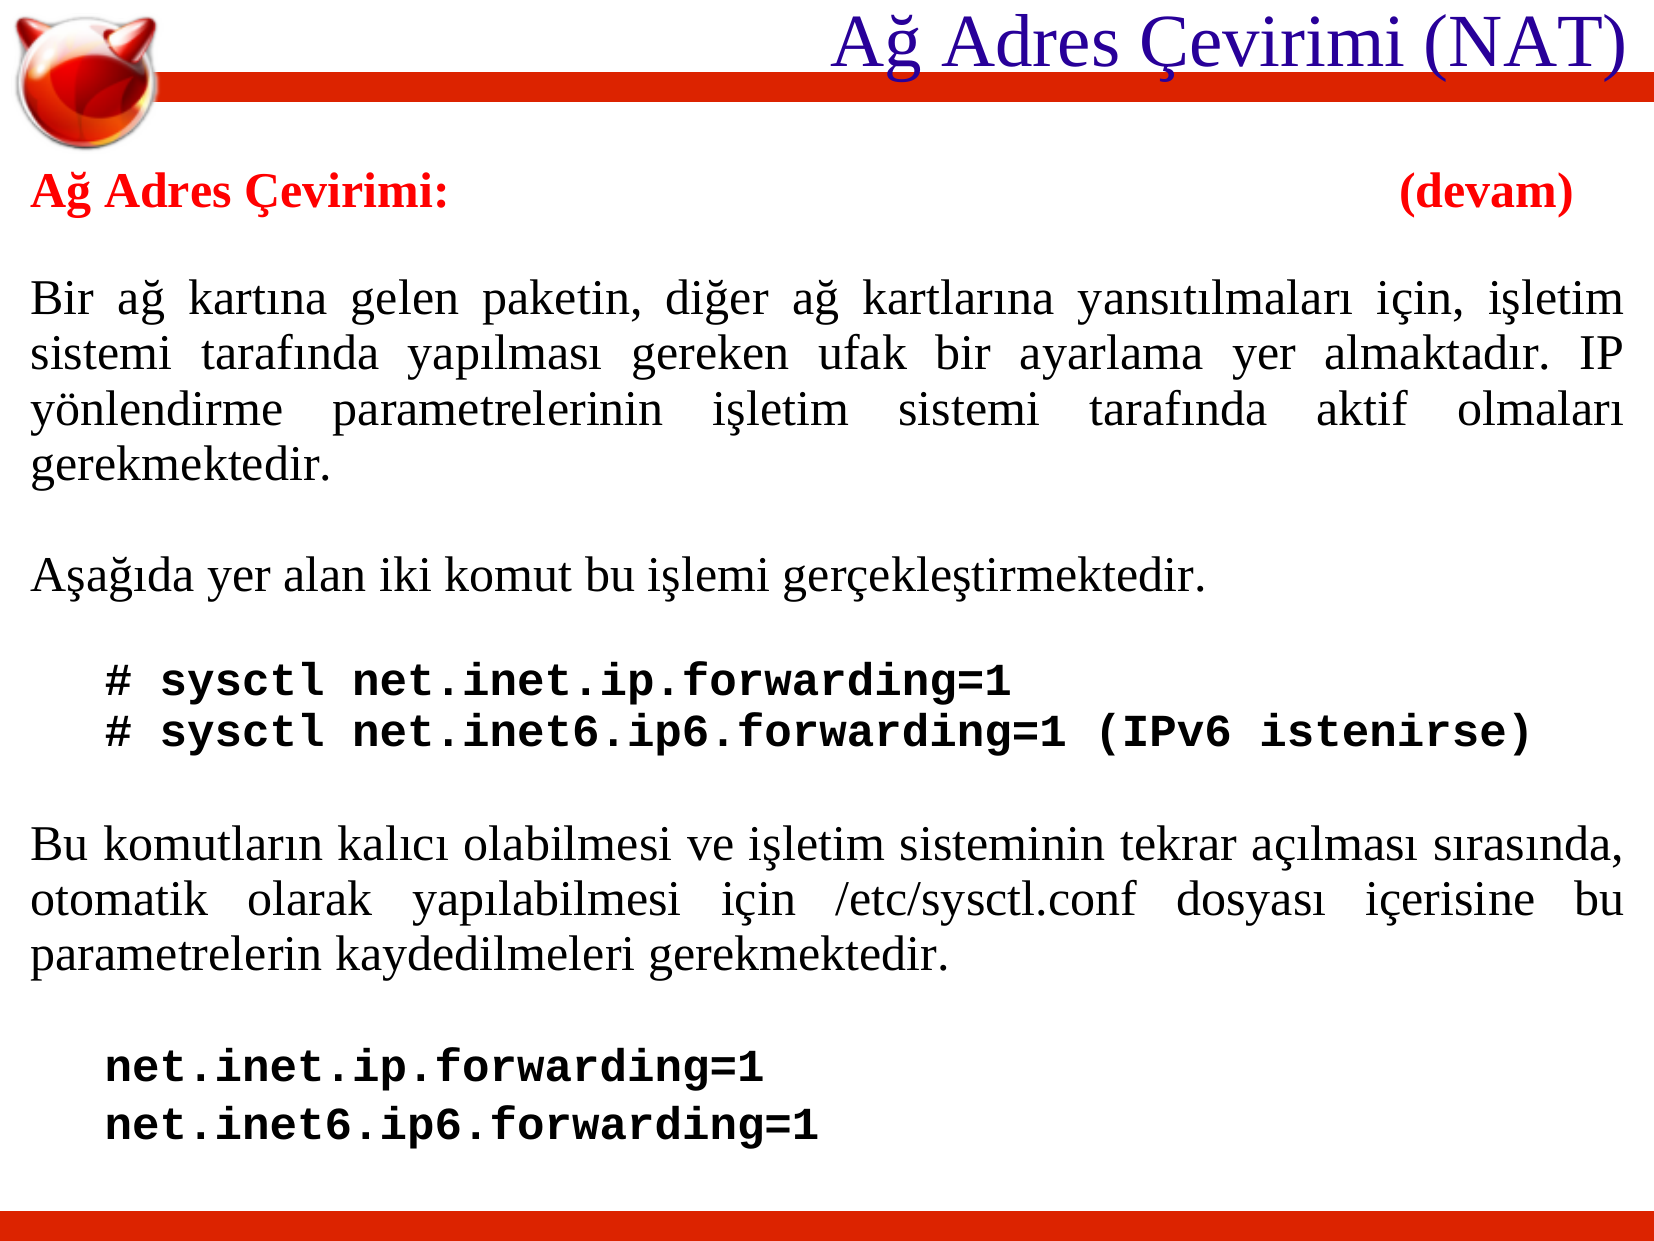

Ağ Adres Çevirimi (NAT)
Ağ Adres Çevirimi: (devam)
Bir ağ kartına gelen paketin, diğer ağ kartlarına yansıtılmaları için, işletim sistemi tarafında yapılması gereken ufak bir ayarlama yer almaktadır. IP yönlendirme parametrelerinin işletim sistemi tarafında aktif olmaları gerekmektedir.
Aşağıda yer alan iki komut bu işlemi gerçekleştirmektedir.
	# sysctl net.inet.ip.forwarding=1
	# sysctl net.inet6.ip6.forwarding=1 (IPv6 istenirse)
Bu komutların kalıcı olabilmesi ve işletim sisteminin tekrar açılması sırasında, otomatik olarak yapılabilmesi için /etc/sysctl.conf dosyası içerisine bu parametrelerin kaydedilmeleri gerekmektedir.
	net.inet.ip.forwarding=1
	net.inet6.ip6.forwarding=1